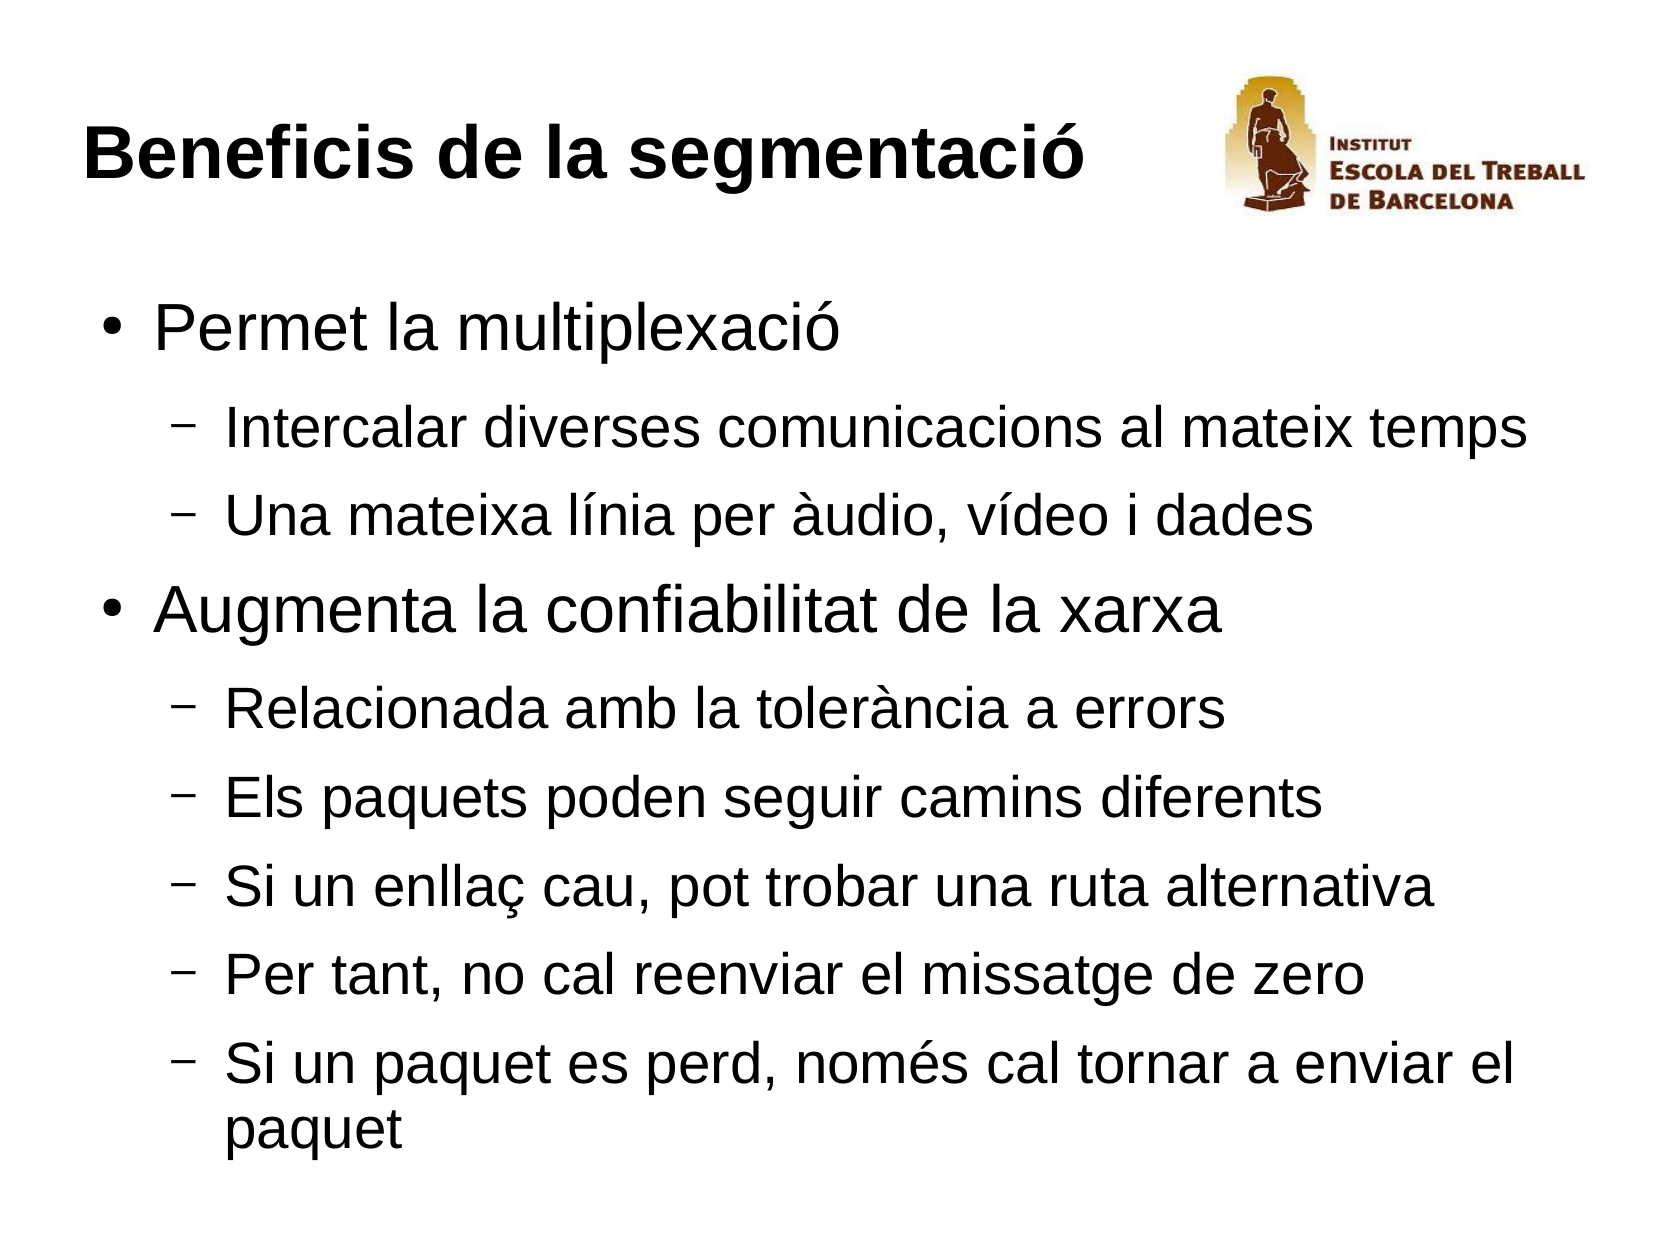

# Beneficis de la segmentació
Permet la multiplexació
Intercalar diverses comunicacions al mateix temps
Una mateixa línia per àudio, vídeo i dades
Augmenta la confiabilitat de la xarxa
Relacionada amb la tolerància a errors
Els paquets poden seguir camins diferents
Si un enllaç cau, pot trobar una ruta alternativa
Per tant, no cal reenviar el missatge de zero
Si un paquet es perd, només cal tornar a enviar el paquet